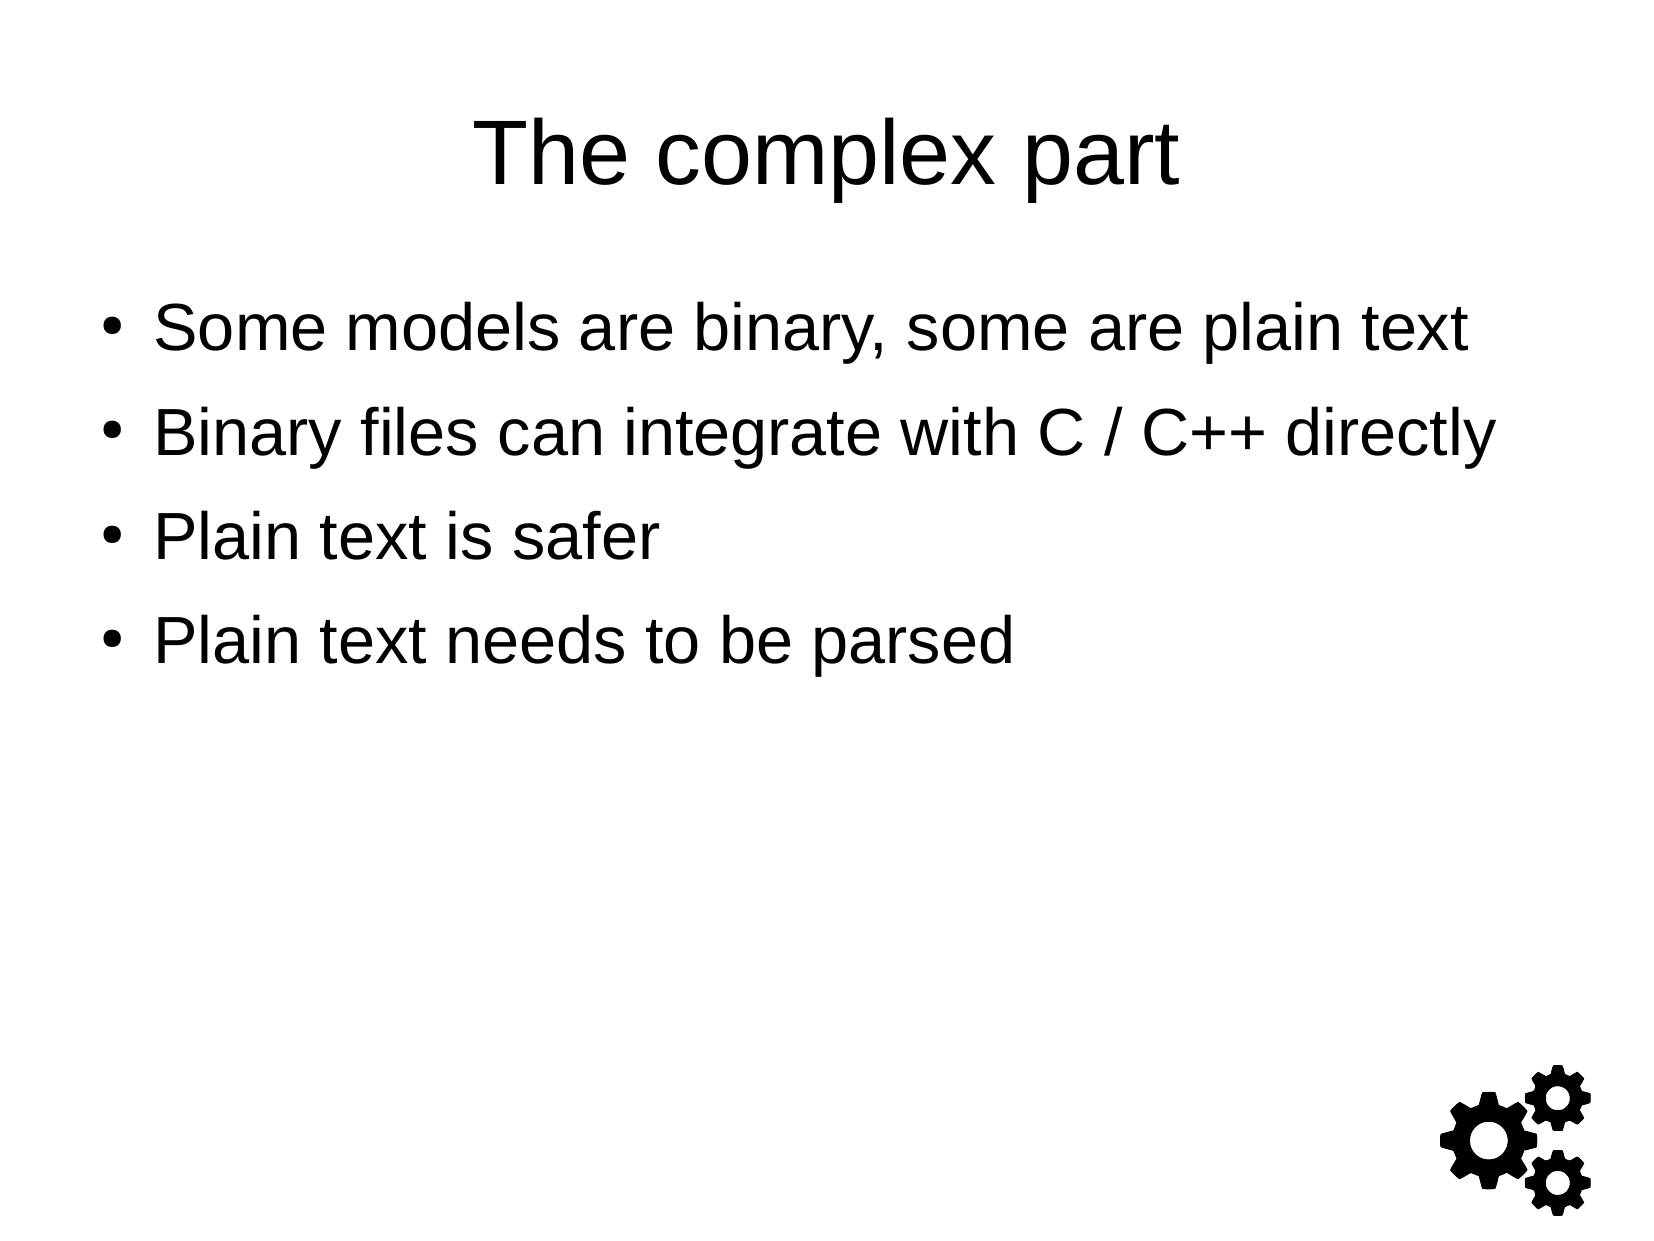

# The complex part
Some models are binary, some are plain text
Binary files can integrate with C / C++ directly
Plain text is safer
Plain text needs to be parsed